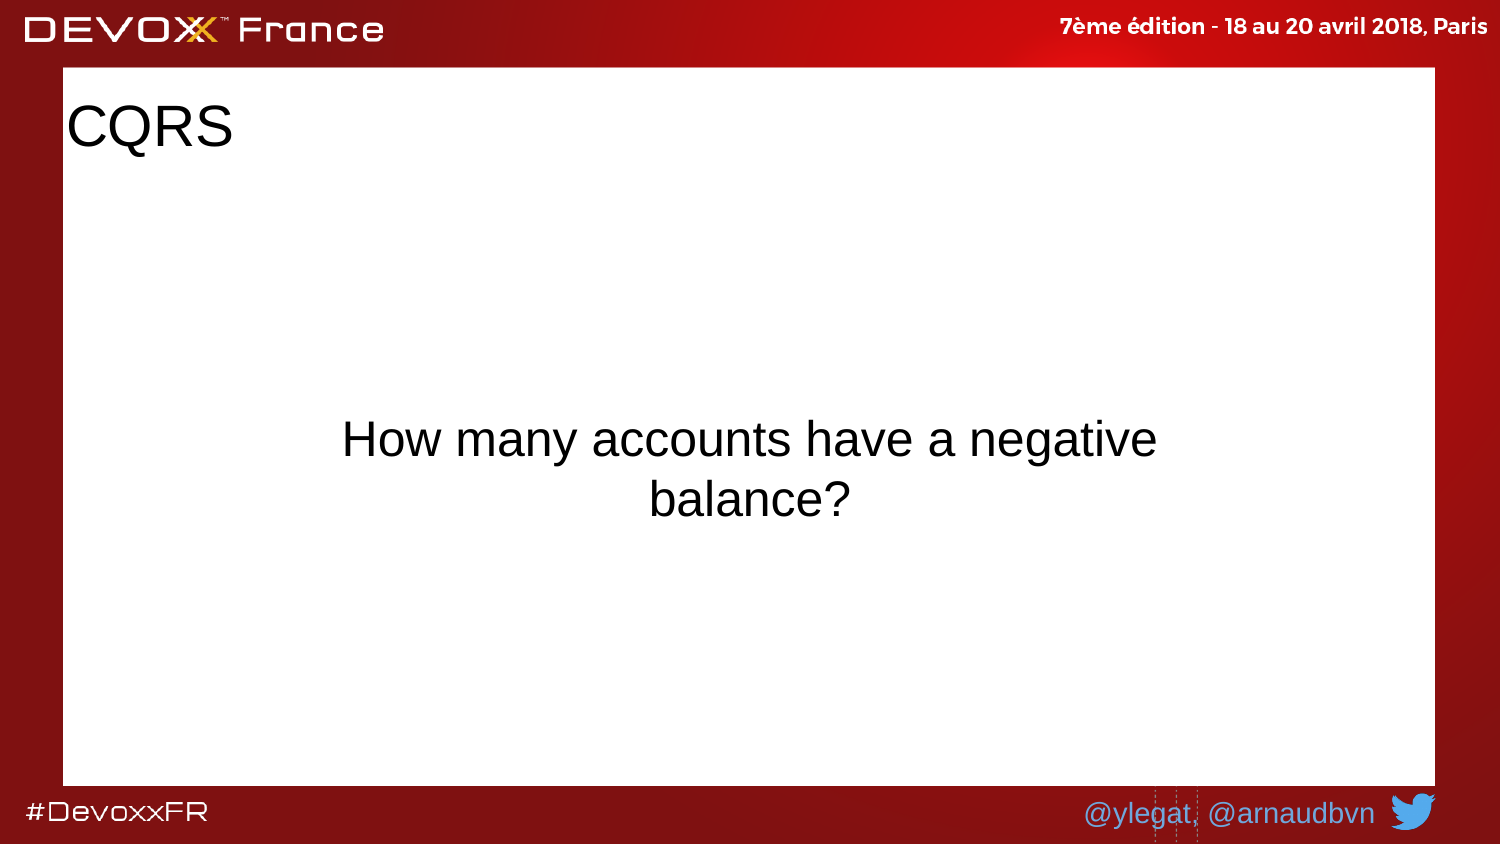

# CQRS
How many accounts have a negative balance?
@ylegat, @arnaudbvn